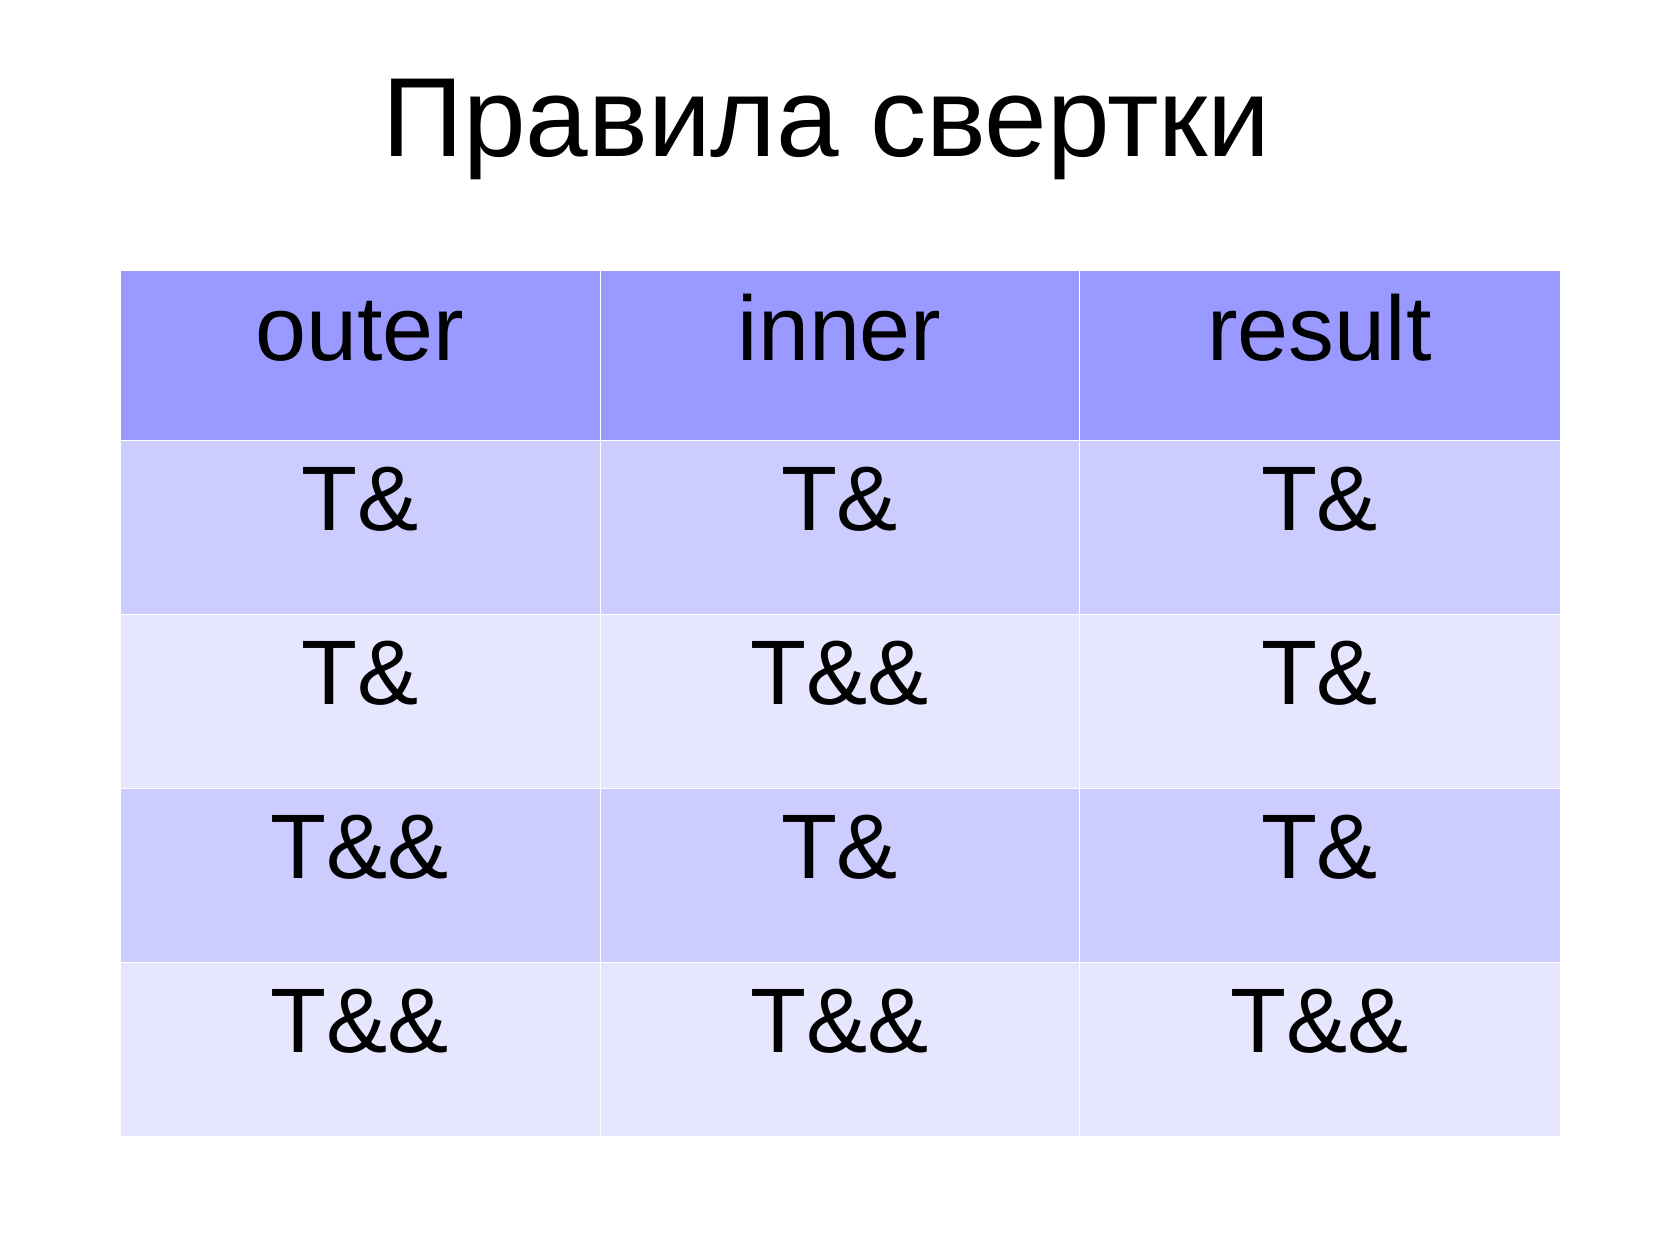

# Правила свертки
| outer | inner | result |
| --- | --- | --- |
| T& | T& | T& |
| T& | T&& | T& |
| T&& | T& | T& |
| T&& | T&& | T&& |